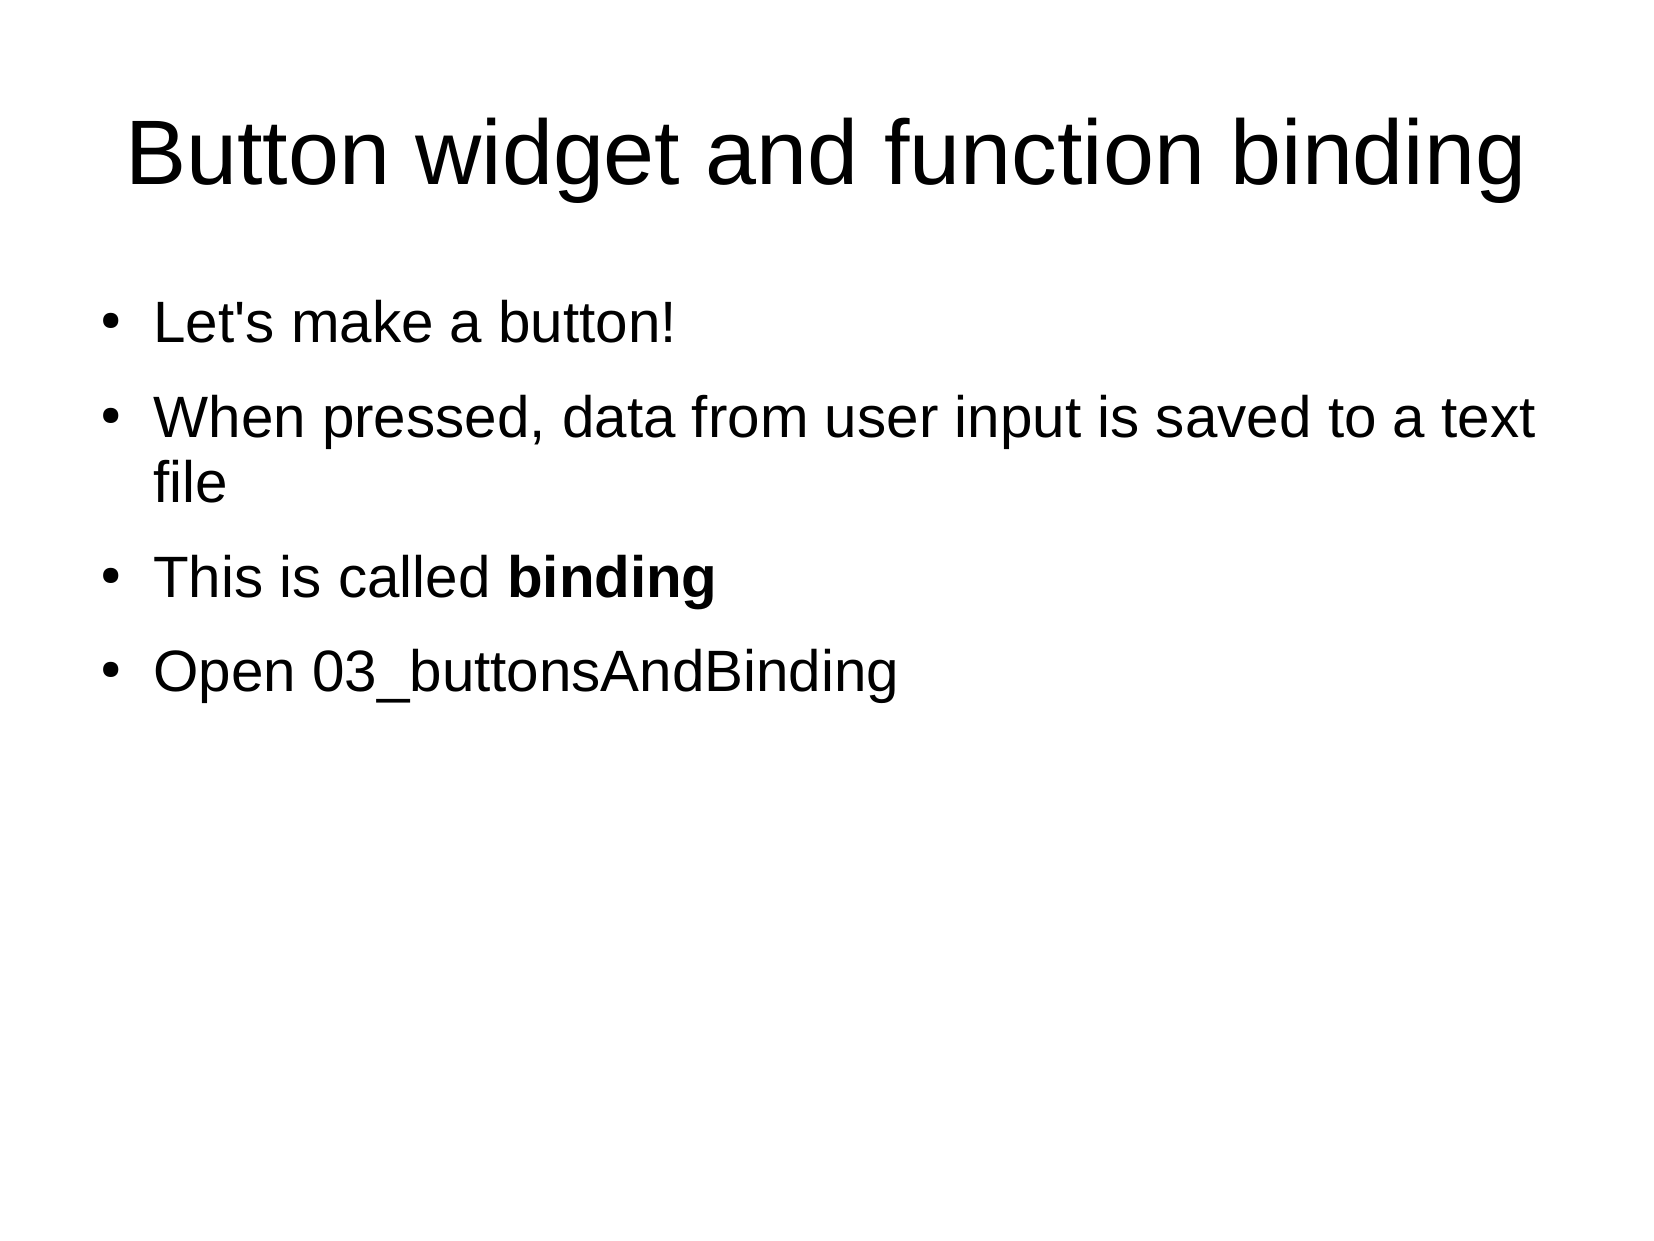

# Button widget and function binding
Let's make a button!
When pressed, data from user input is saved to a text file
This is called binding
Open 03_buttonsAndBinding